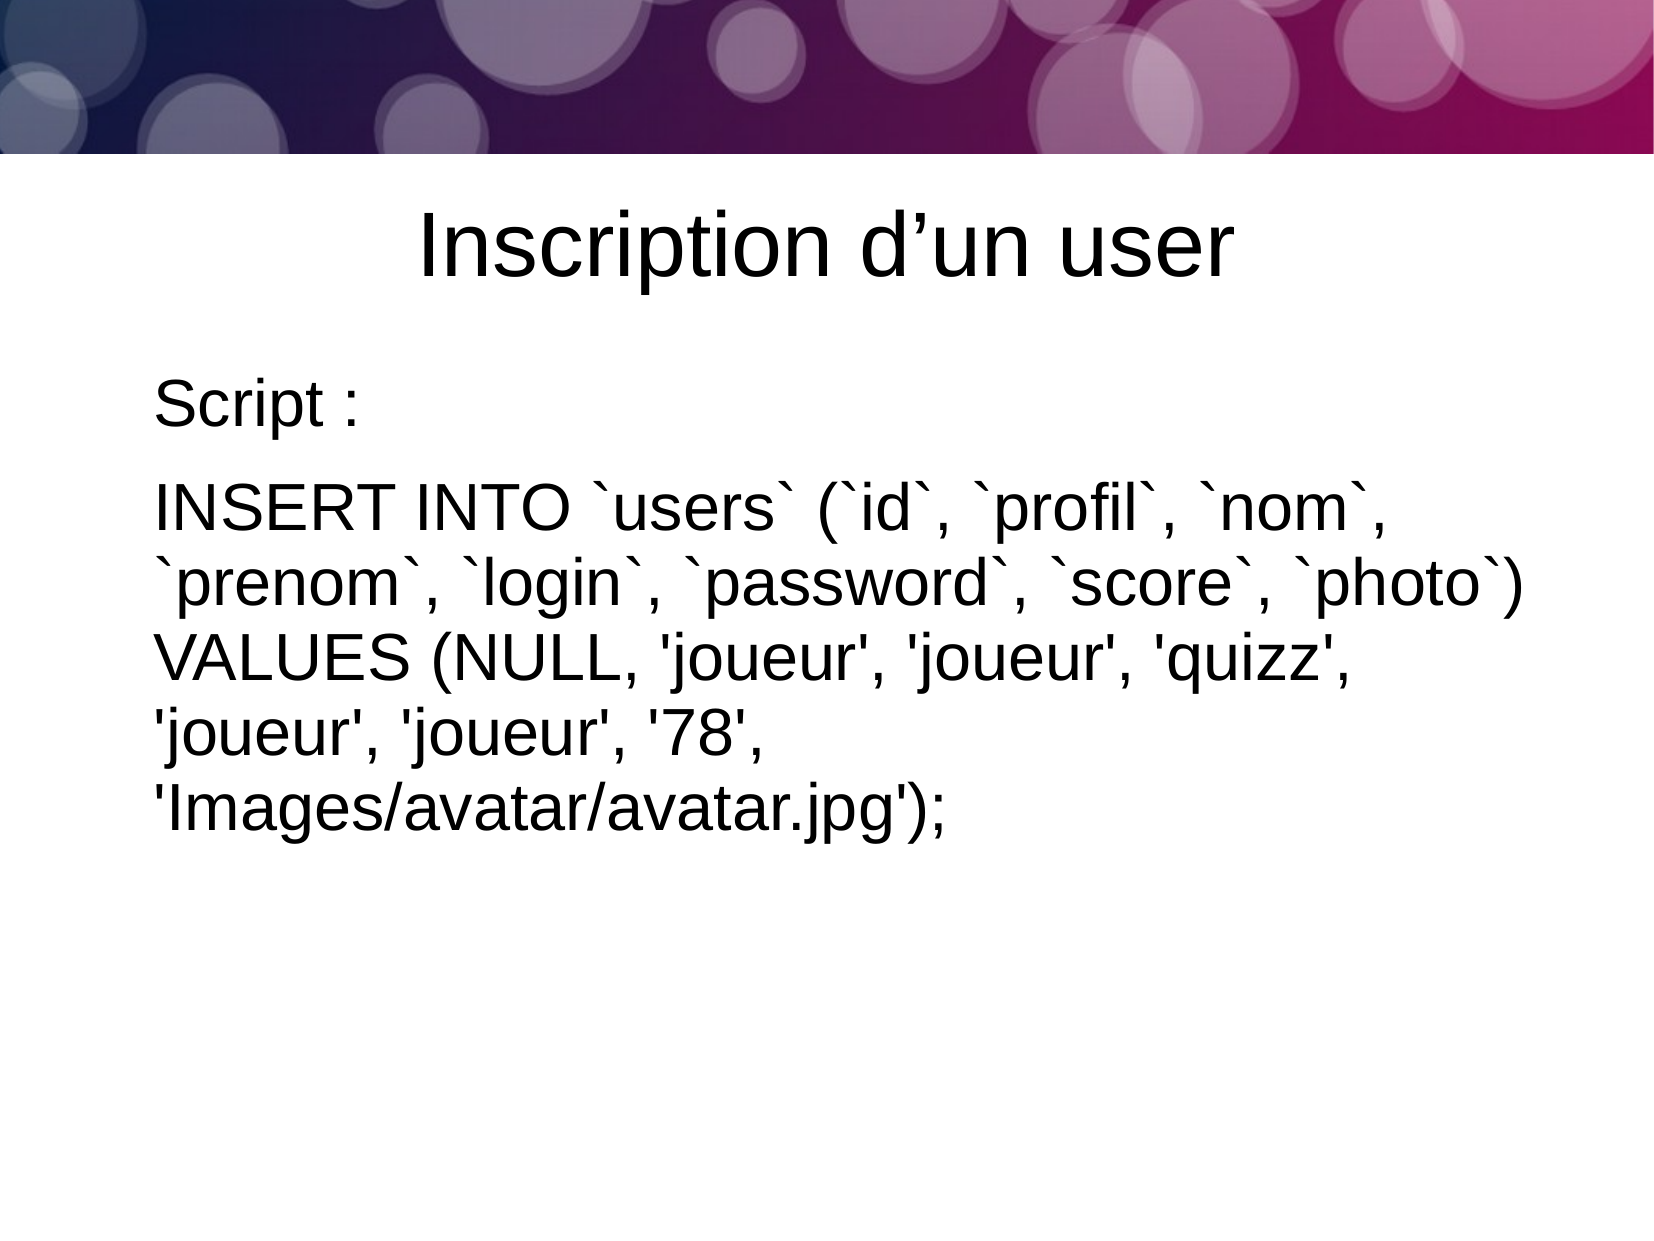

# Inscription d’un user
Script :
INSERT INTO `users` (`id`, `profil`, `nom`, `prenom`, `login`, `password`, `score`, `photo`) VALUES (NULL, 'joueur', 'joueur', 'quizz', 'joueur', 'joueur', '78', 'Images/avatar/avatar.jpg');